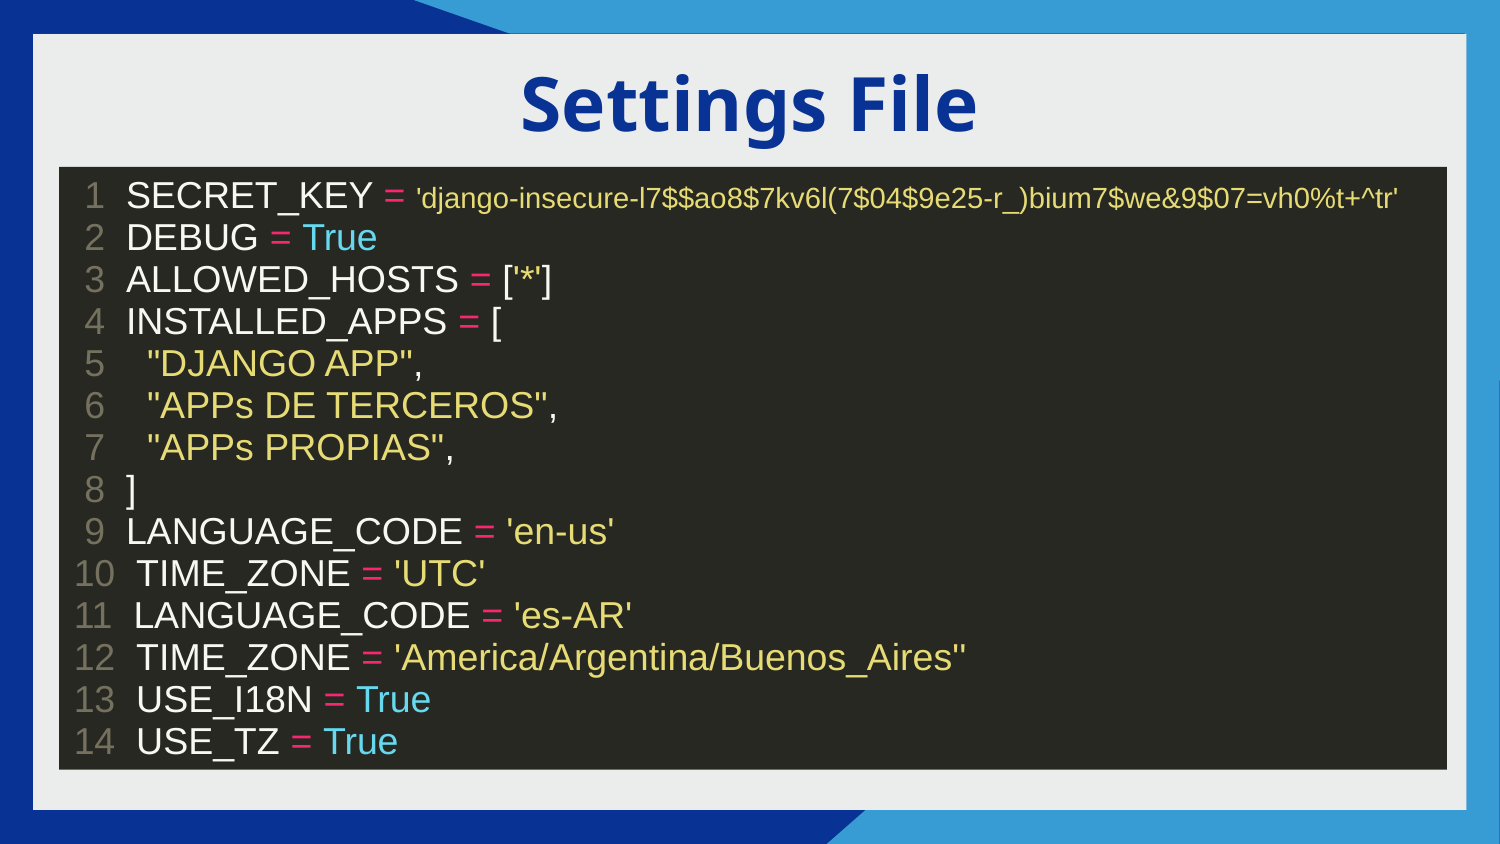

# Settings File
 1 SECRET_KEY = 'django-insecure-l7$$ao8$7kv6l(7$04$9e25-r_)bium7$we&9$07=vh0%t+^tr'
 2 DEBUG = True
 3 ALLOWED_HOSTS = ['*']
 4 INSTALLED_APPS = [
 5 "DJANGO APP",
 6 "APPs DE TERCEROS",
 7 "APPs PROPIAS",
 8 ]
 9 LANGUAGE_CODE = 'en-us'
10 TIME_ZONE = 'UTC'
11 LANGUAGE_CODE = 'es-AR'
12 TIME_ZONE = 'America/Argentina/Buenos_Aires''
13 USE_I18N = True
14 USE_TZ = True